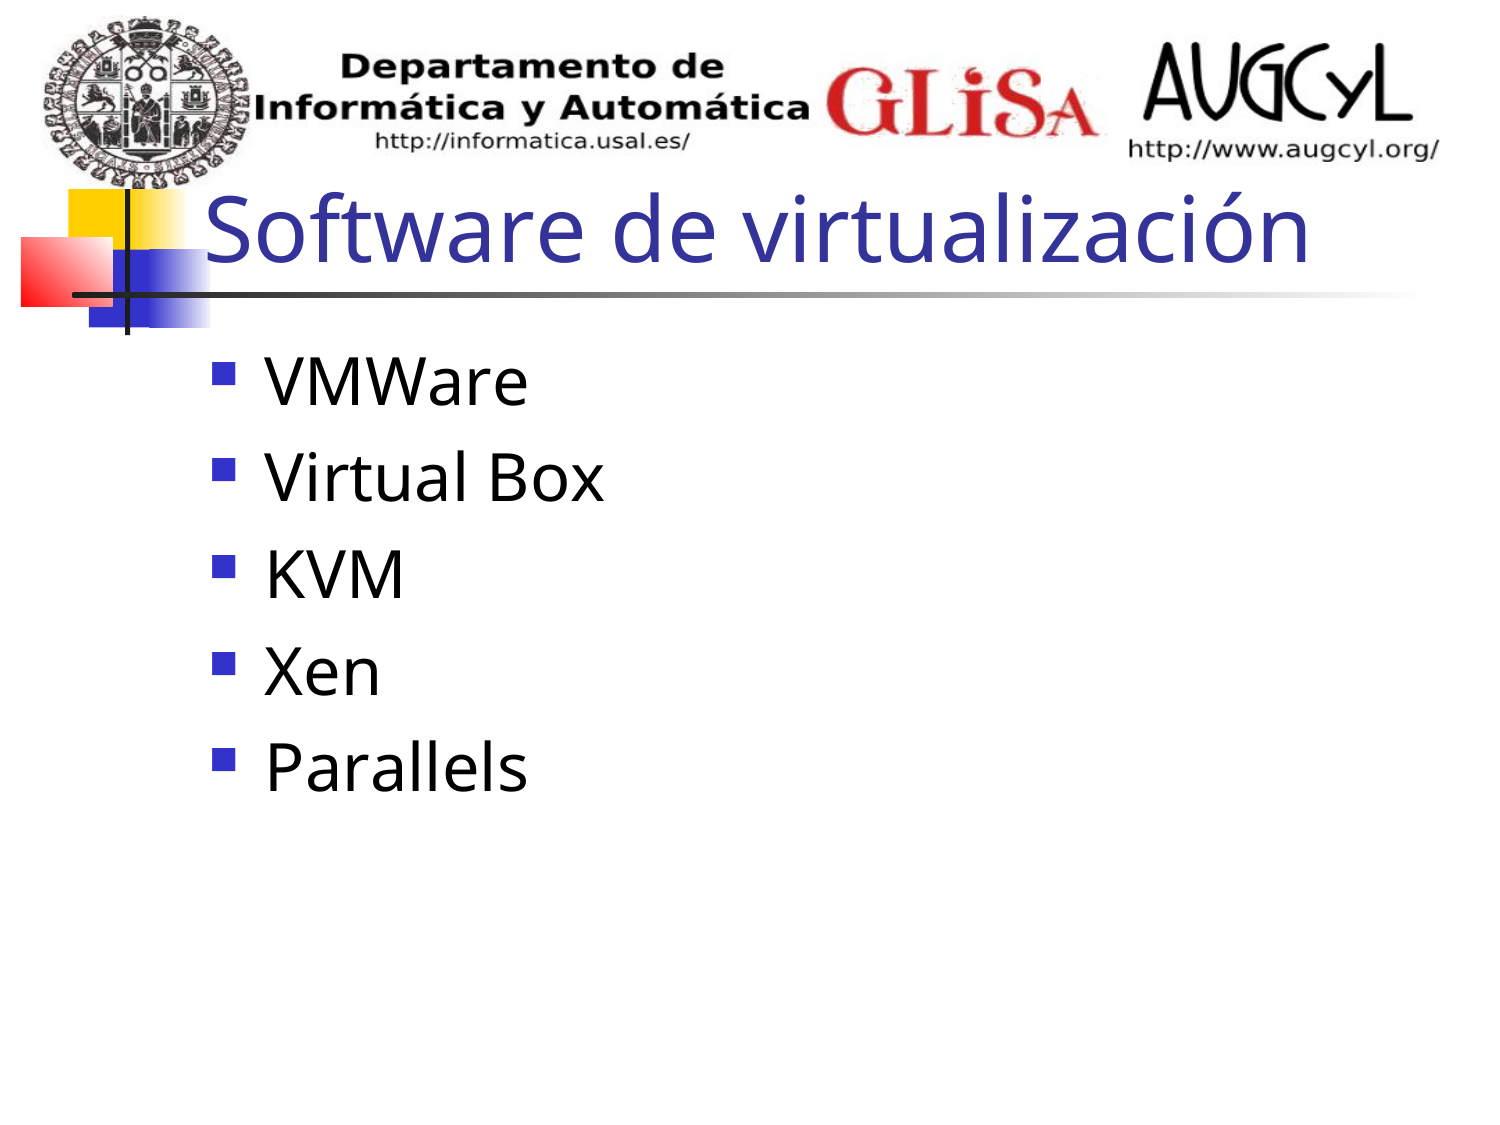

# Software de virtualización
VMWare
Virtual Box
KVM
Xen
Parallels